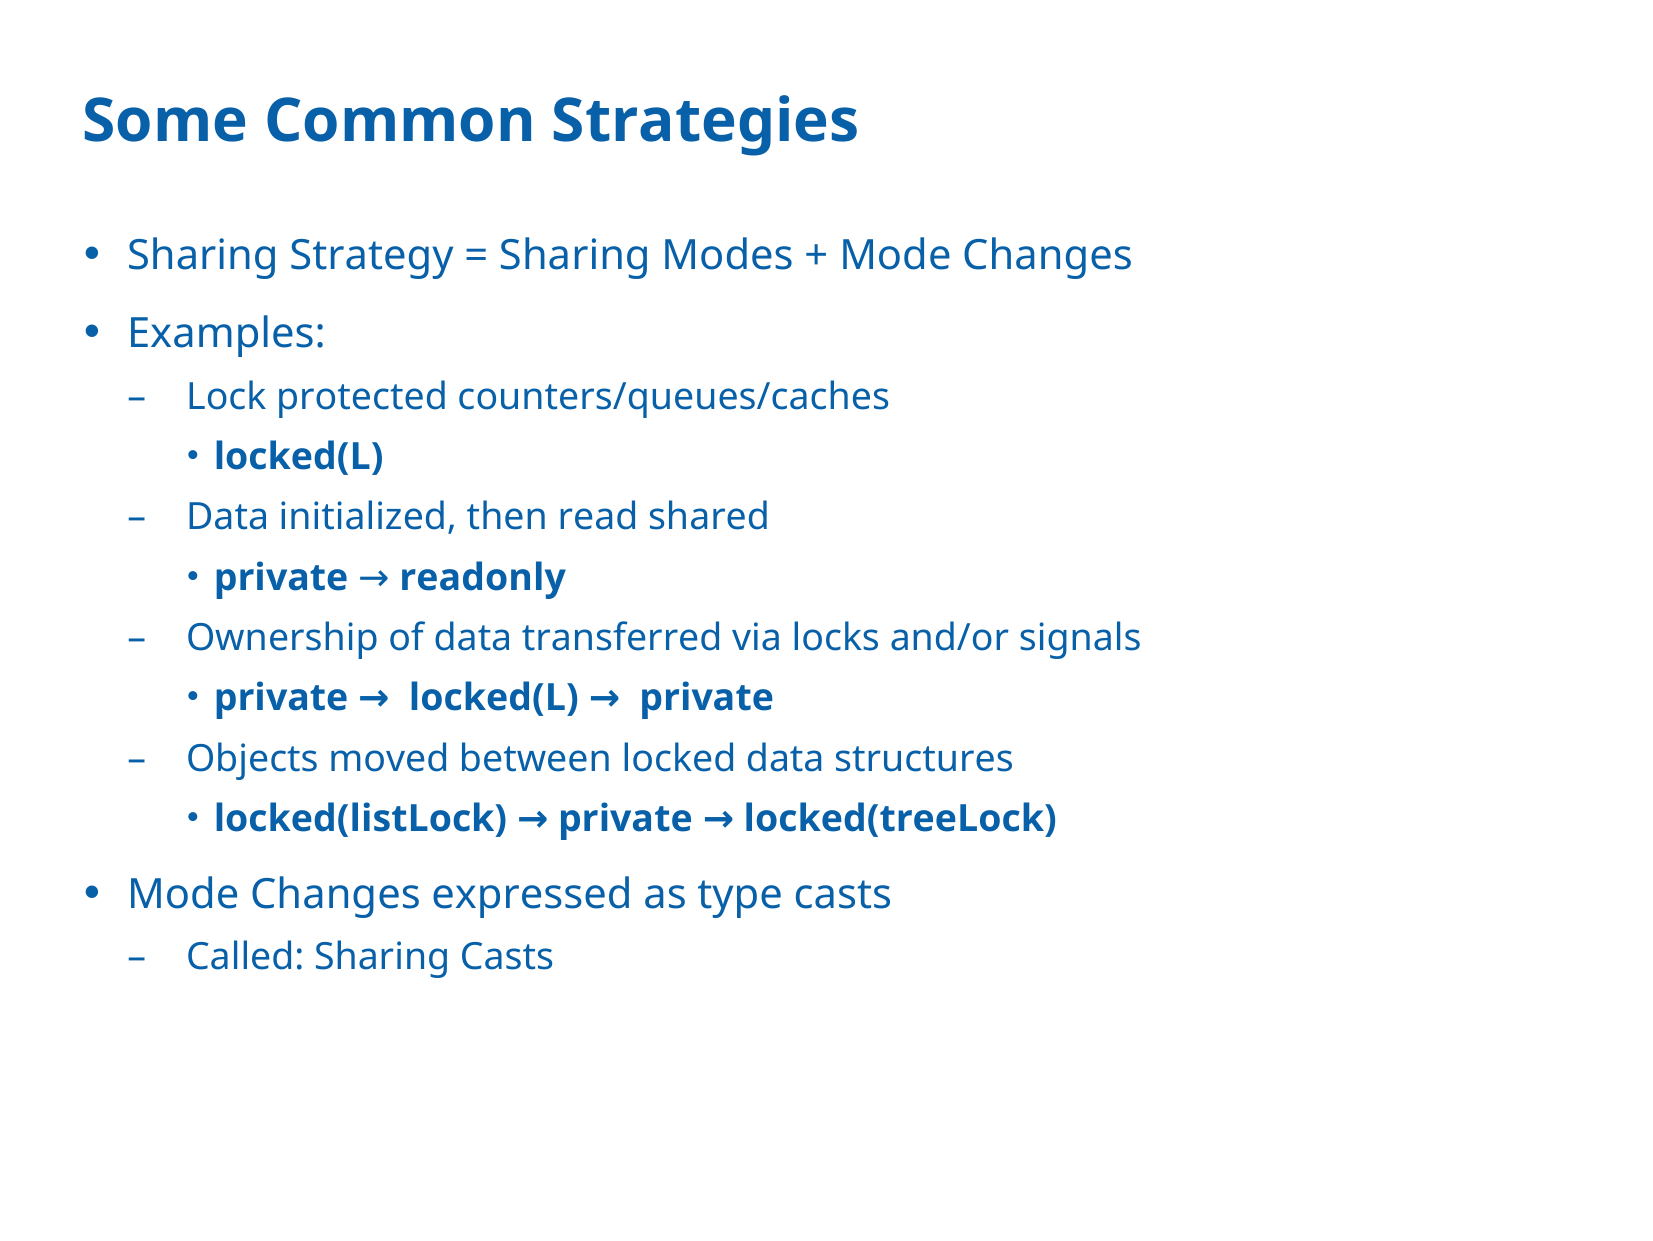

# Some Common Strategies
Sharing Strategy = Sharing Modes + Mode Changes
Examples:
Lock protected counters/queues/caches
locked(L)
Data initialized, then read shared
private → readonly
Ownership of data transferred via locks and/or signals
private → locked(L) → private
Objects moved between locked data structures
locked(listLock) → private → locked(treeLock)
Mode Changes expressed as type casts
Called: Sharing Casts